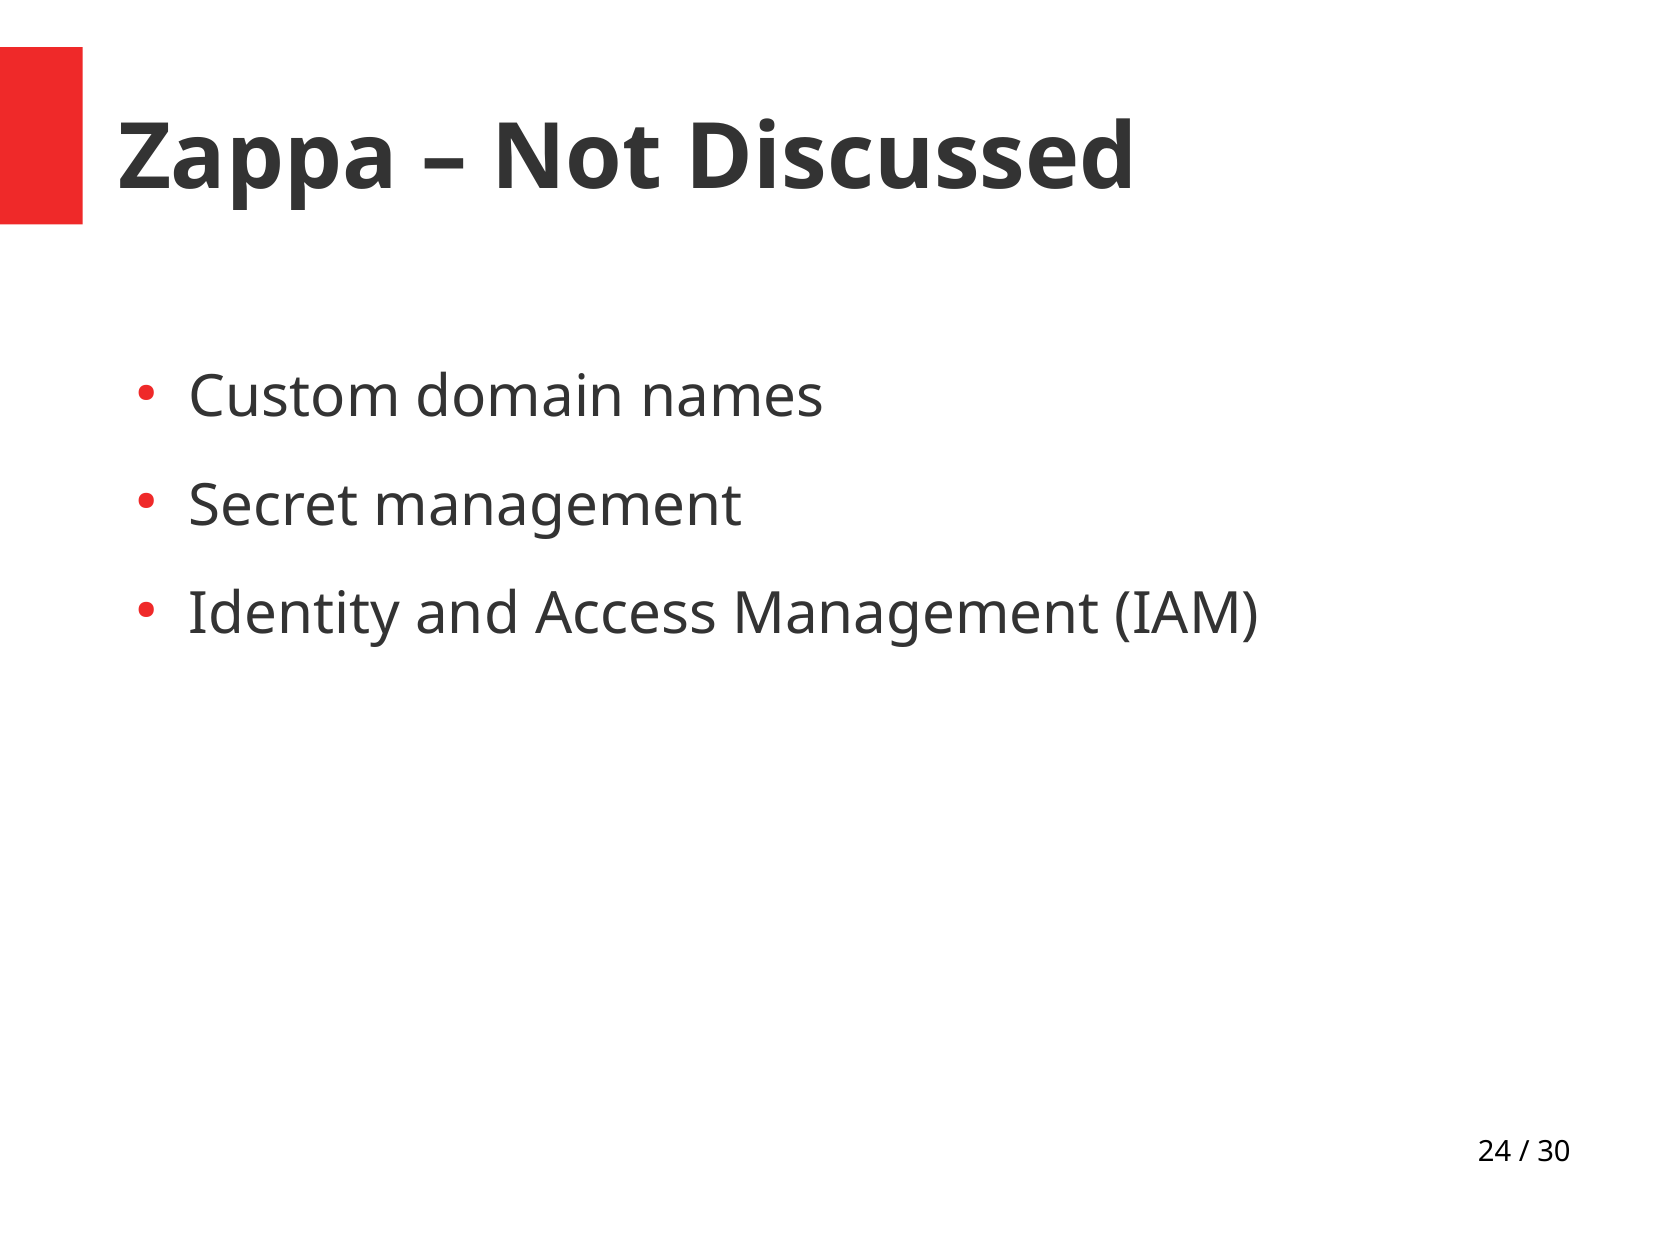

# Zappa – Not Discussed
Custom domain names
Secret management
Identity and Access Management (IAM)
24